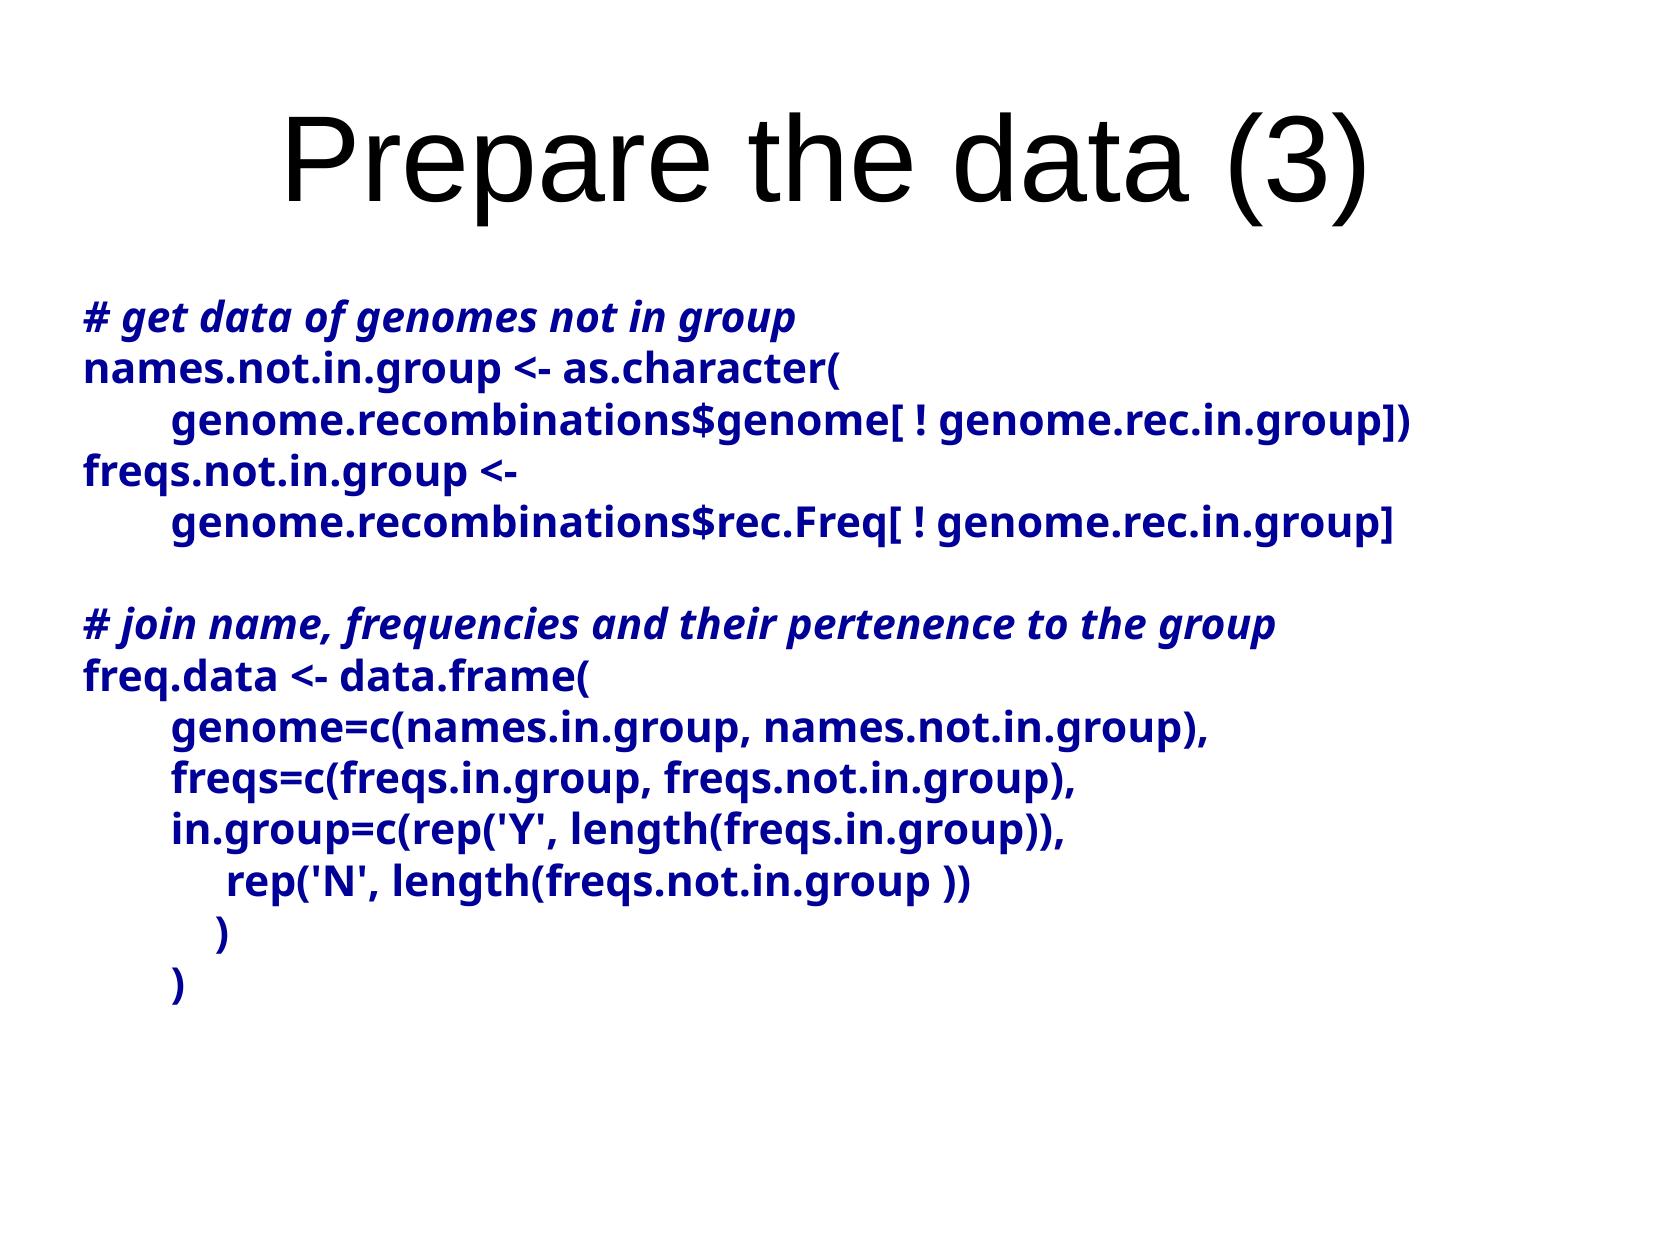

Prepare the data (3)
# get data of genomes not in group
names.not.in.group <- as.character(
 genome.recombinations$genome[ ! genome.rec.in.group])
freqs.not.in.group <-
 genome.recombinations$rec.Freq[ ! genome.rec.in.group]
# join name, frequencies and their pertenence to the group
freq.data <- data.frame(
 genome=c(names.in.group, names.not.in.group),
 freqs=c(freqs.in.group, freqs.not.in.group),
 in.group=c(rep('Y', length(freqs.in.group)),
 rep('N', length(freqs.not.in.group ))
 )
 )